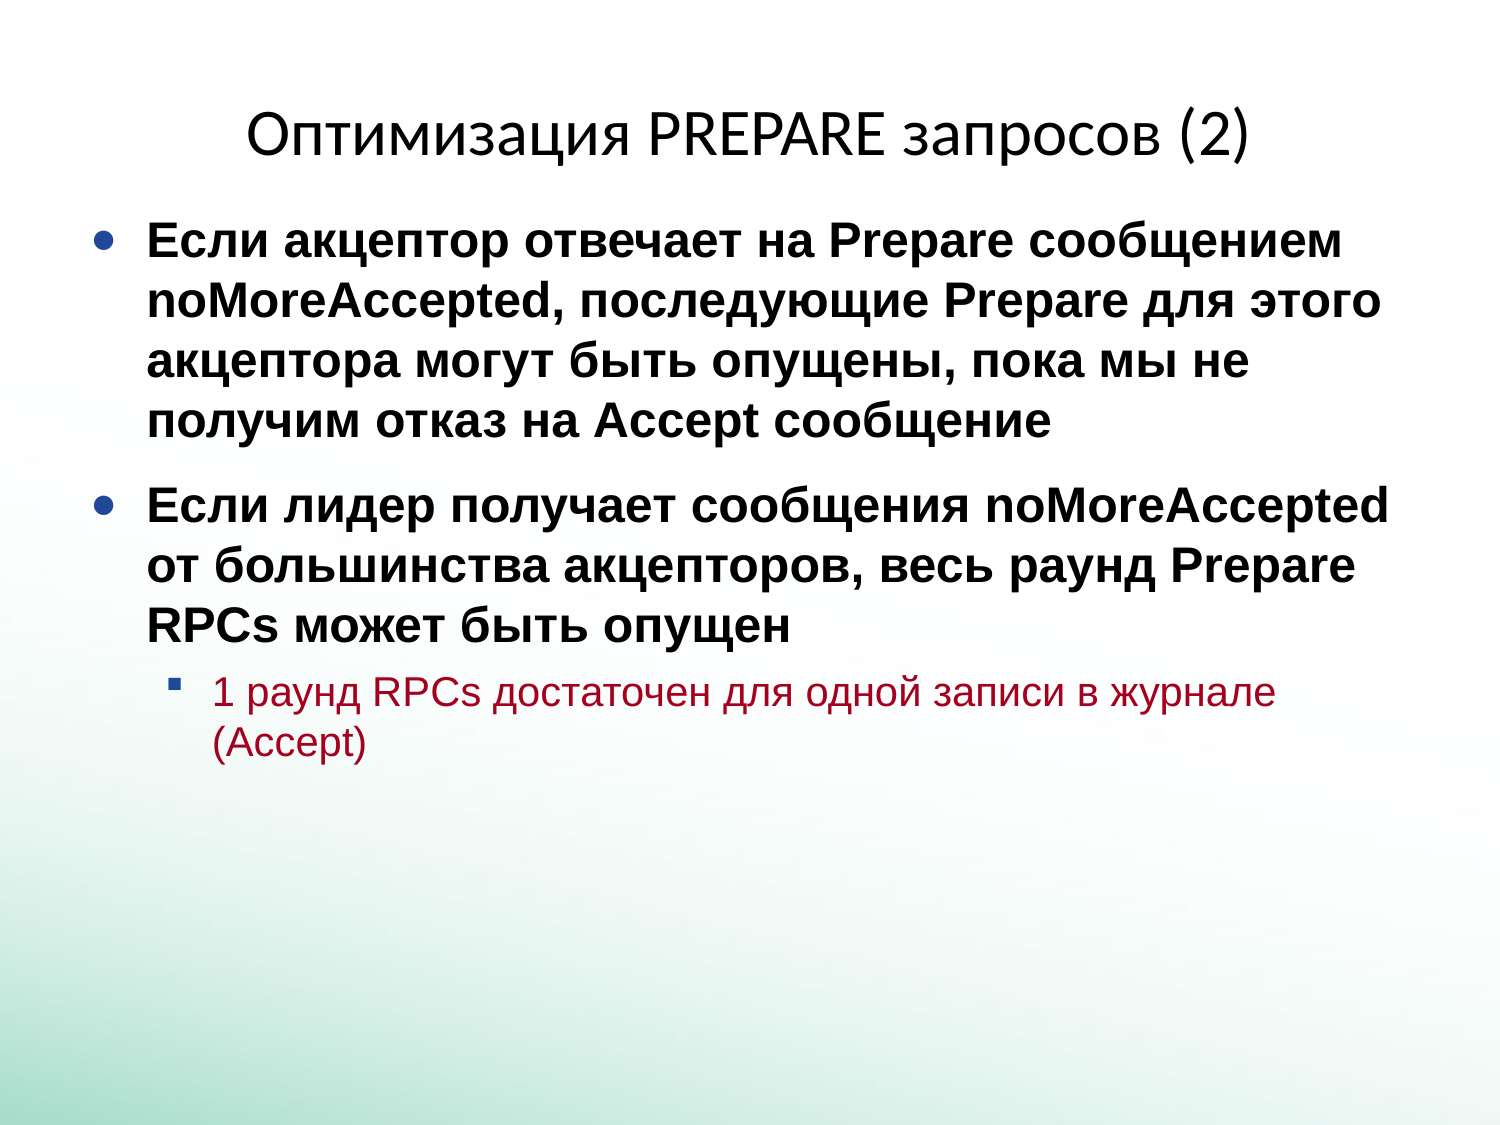

Оптимизация PREPARE запросов (2)
# Если акцептор отвечает на Prepare сообщением noMoreAccepted, последующие Prepare для этого акцептора могут быть опущены, пока мы не получим отказ на Accept сообщение
Если лидер получает сообщения noMoreAccepted от большинства акцепторов, весь раунд Prepare RPCs может быть опущен
1 раунд RPCs достаточен для одной записи в журнале (Accept)